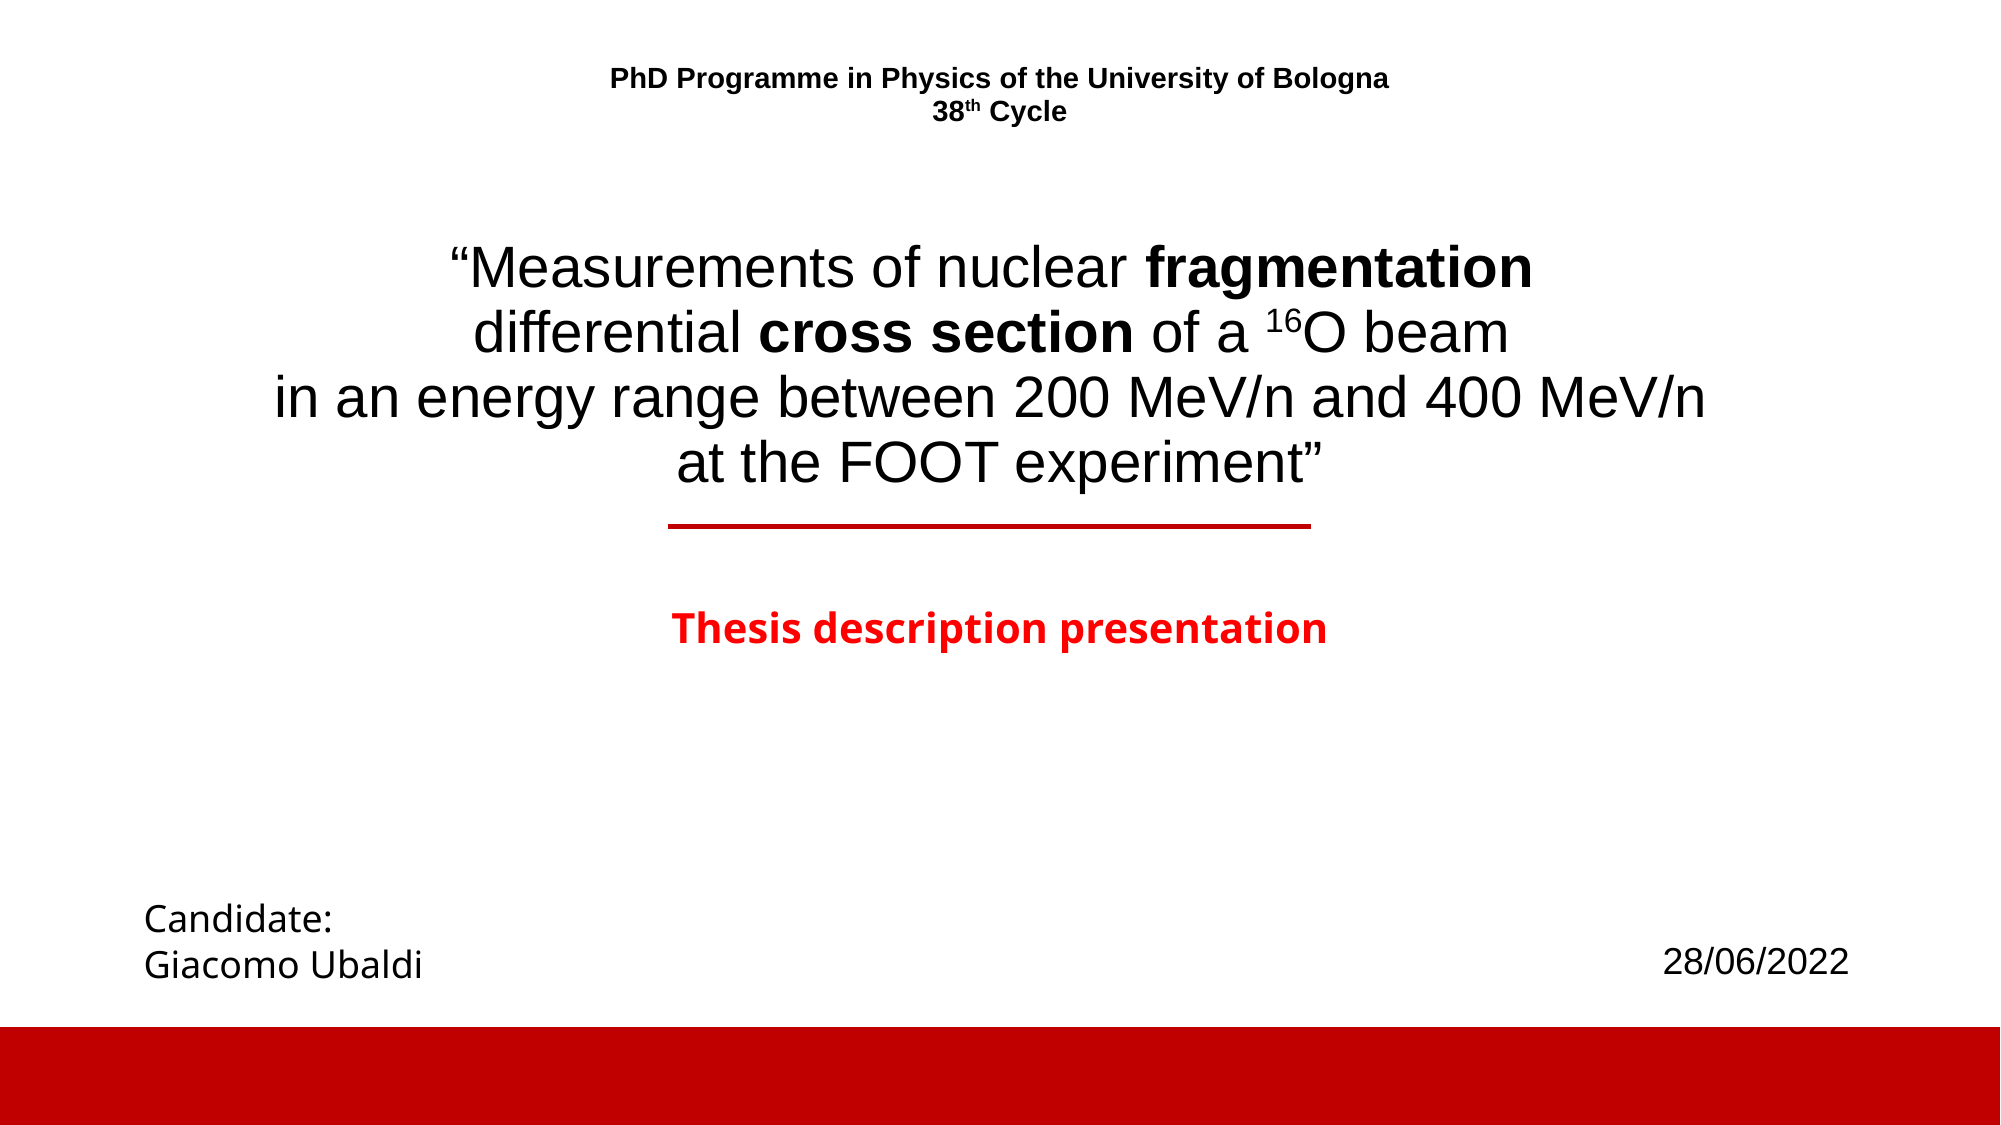

PhD Programme in Physics of the University of Bologna
38th Cycle
“Measurements of nuclear fragmentation
differential cross section of a 16O beam
in an energy range between 200 MeV/n and 400 MeV/n
at the FOOT experiment”
Thesis description presentation
Candidate:
Giacomo Ubaldi
28/06/2022